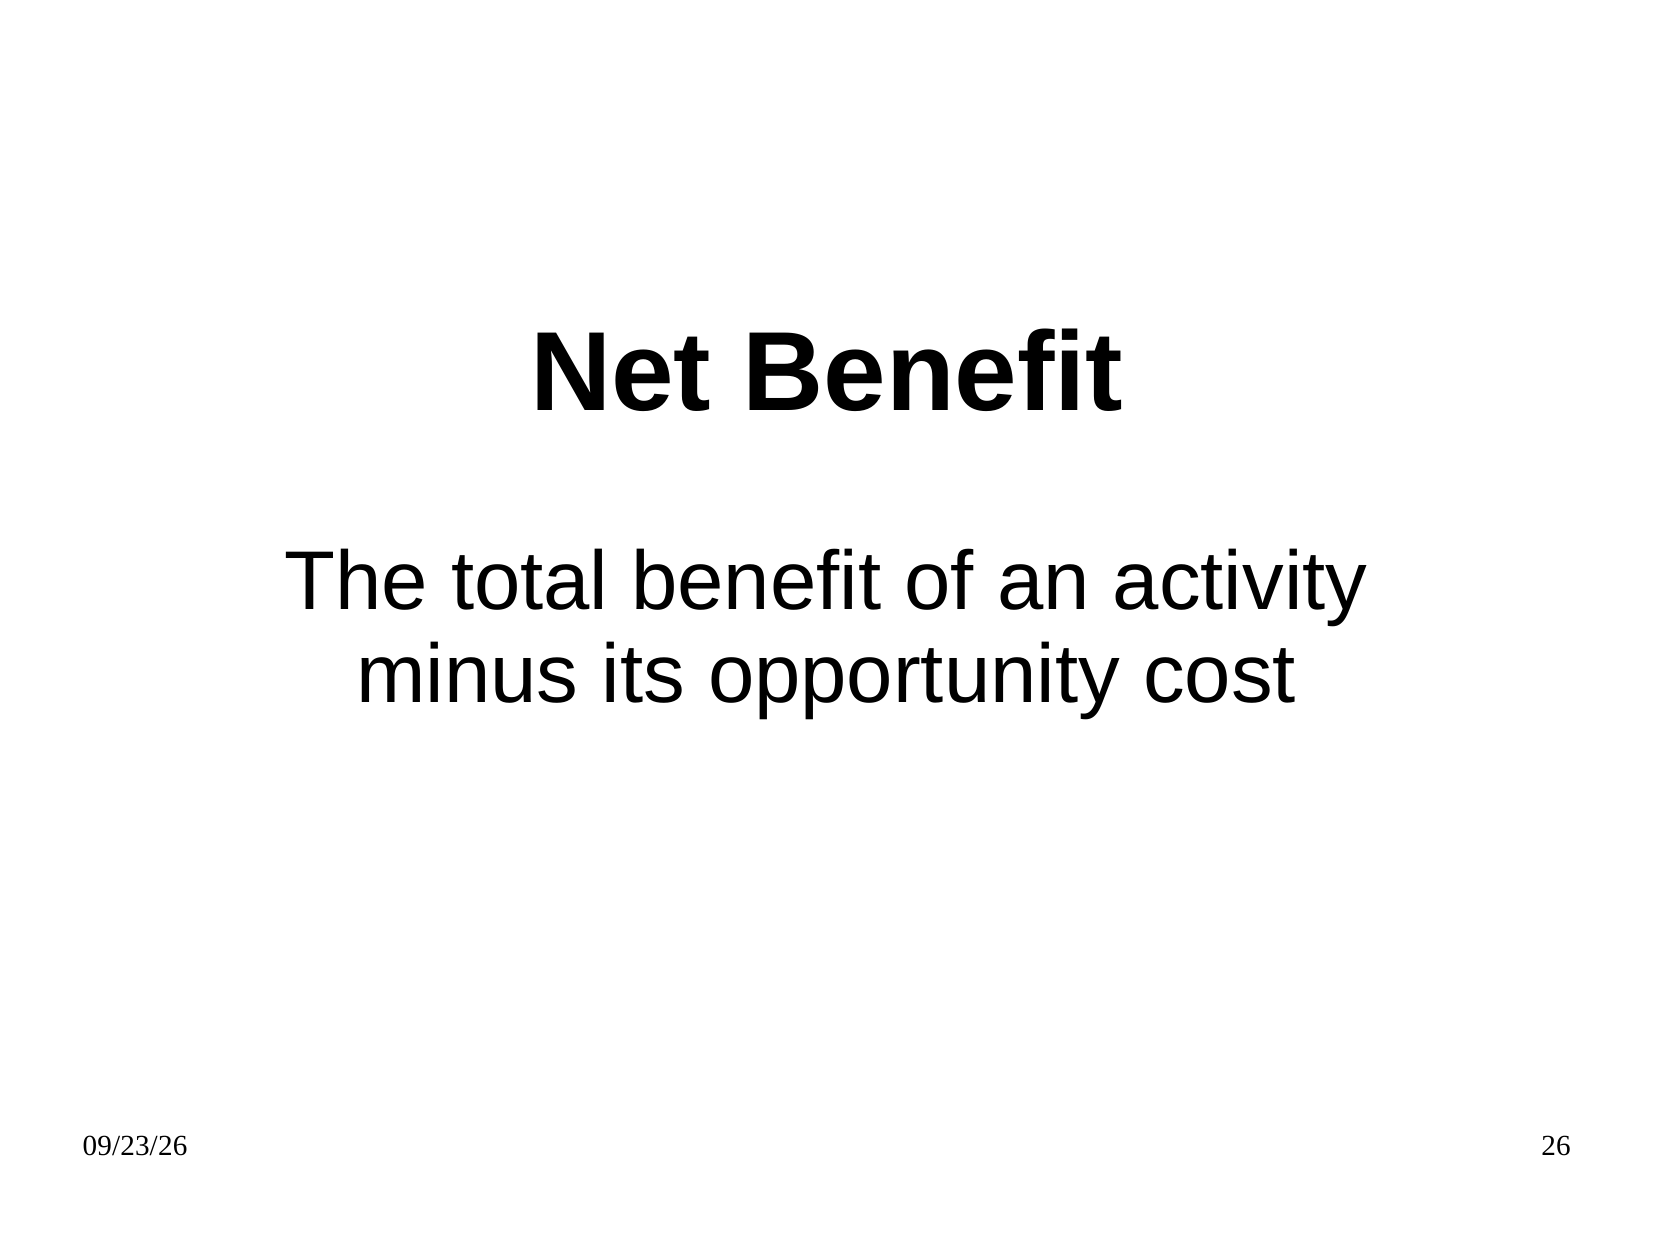

# Net Benefit
The total benefit of an activity
minus its opportunity cost
26